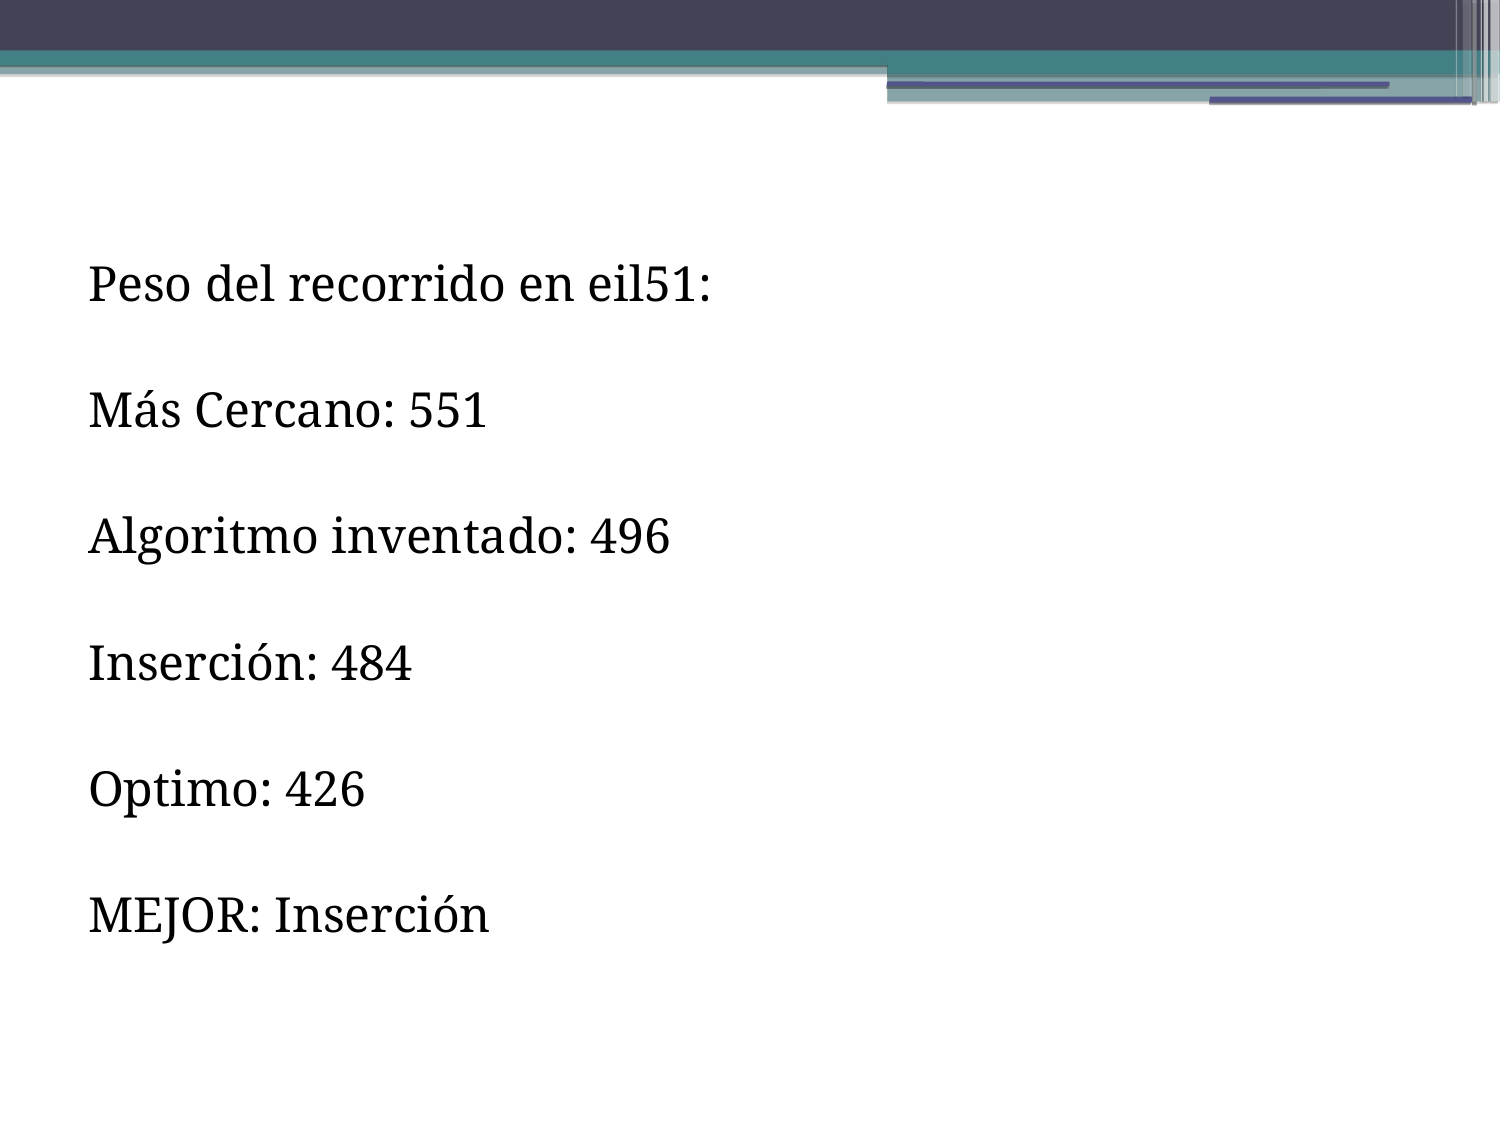

# Peso del recorrido en eil51:
Más Cercano: 551
Algoritmo inventado: 496
Inserción: 484
Optimo: 426
MEJOR: Inserción